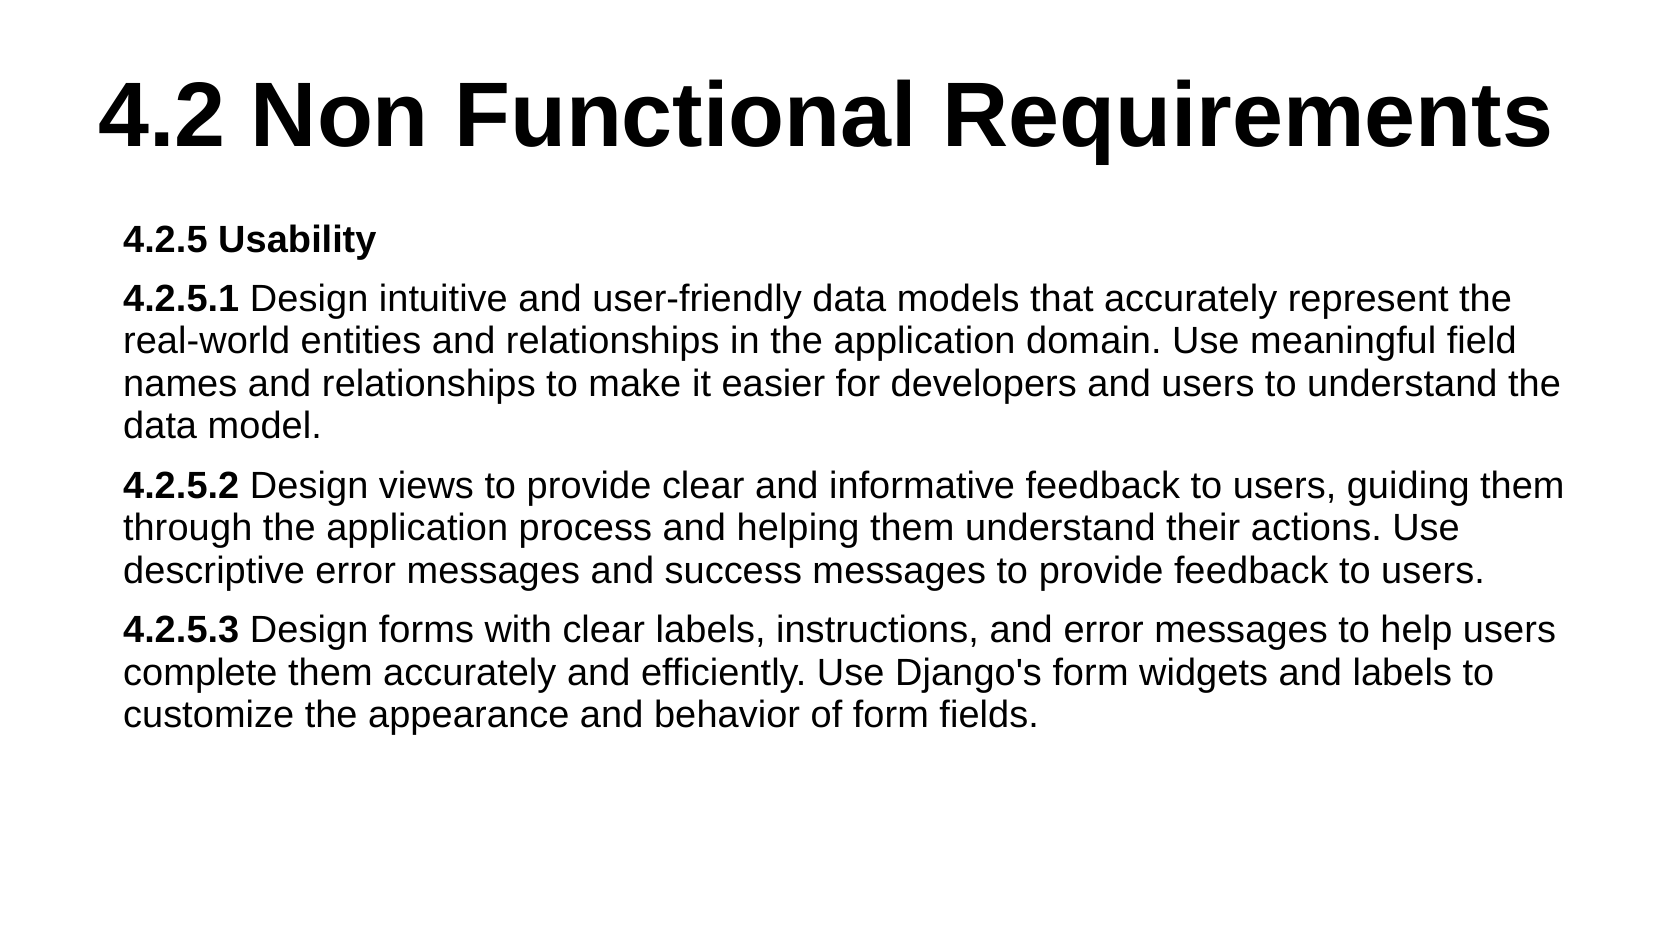

# 4.2 Non Functional Requirements
4.2.5 Usability
4.2.5.1 Design intuitive and user-friendly data models that accurately represent the real-world entities and relationships in the application domain. Use meaningful field names and relationships to make it easier for developers and users to understand the data model.
4.2.5.2 Design views to provide clear and informative feedback to users, guiding them through the application process and helping them understand their actions. Use descriptive error messages and success messages to provide feedback to users.
4.2.5.3 Design forms with clear labels, instructions, and error messages to help users complete them accurately and efficiently. Use Django's form widgets and labels to customize the appearance and behavior of form fields.